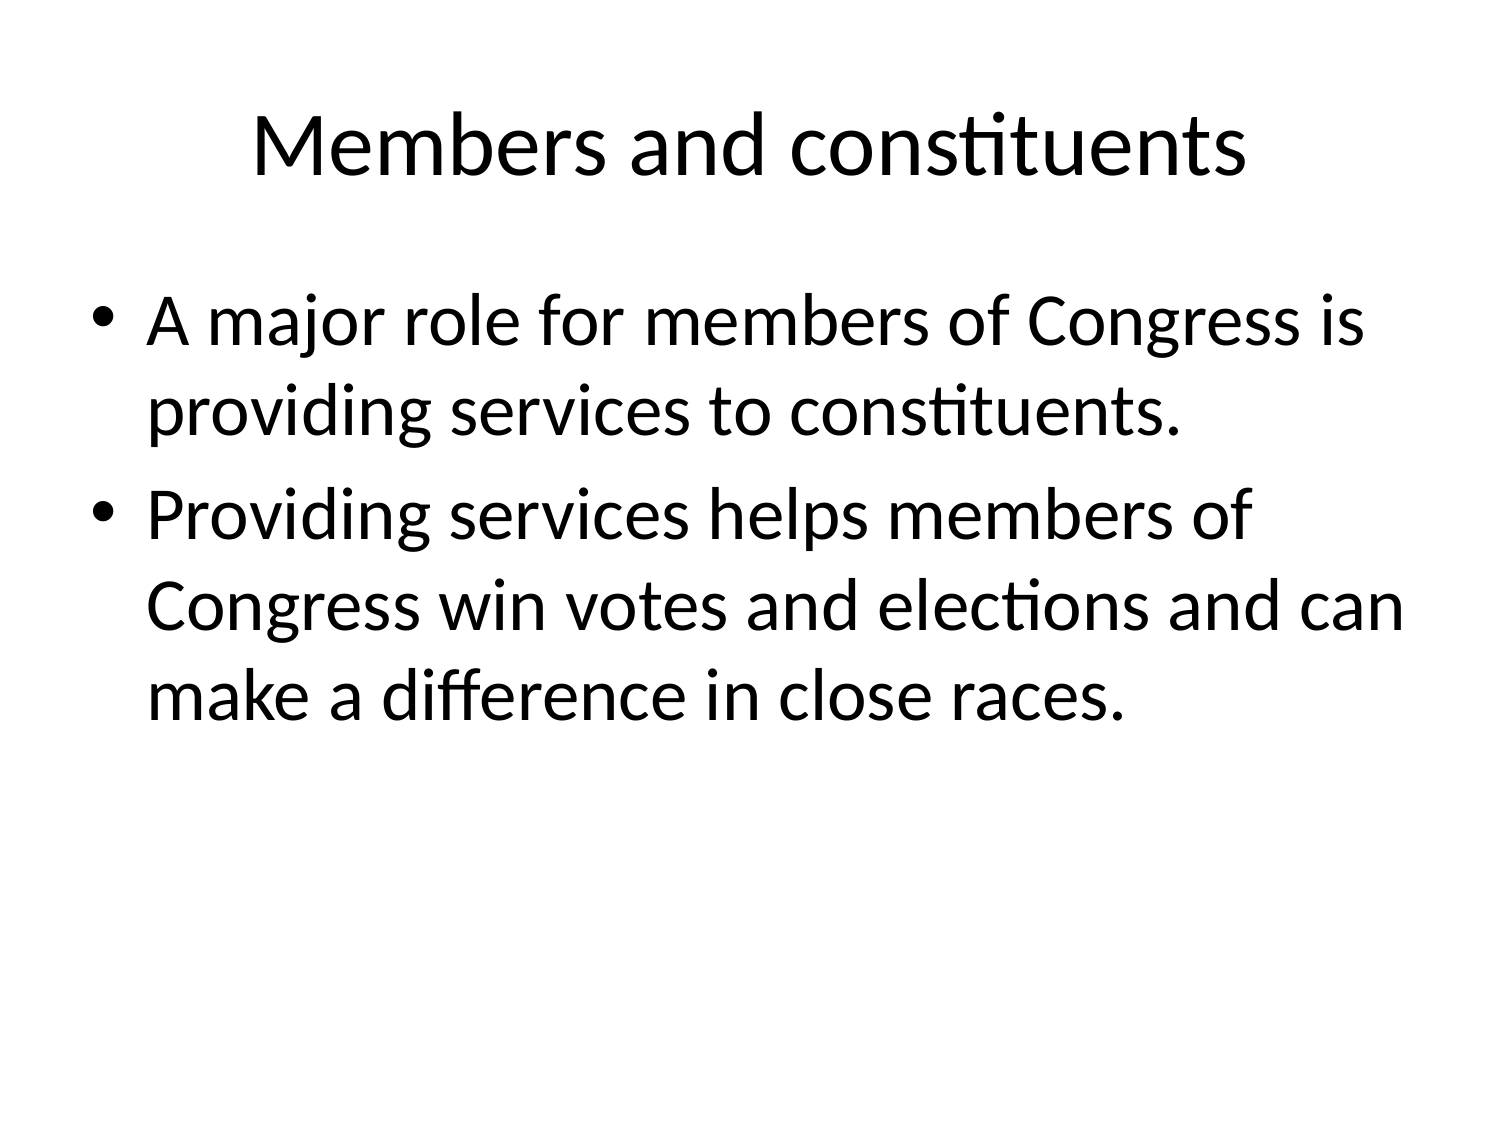

# Members and constituents
A major role for members of Congress is providing services to constituents.
Providing services helps members of Congress win votes and elections and can make a difference in close races.